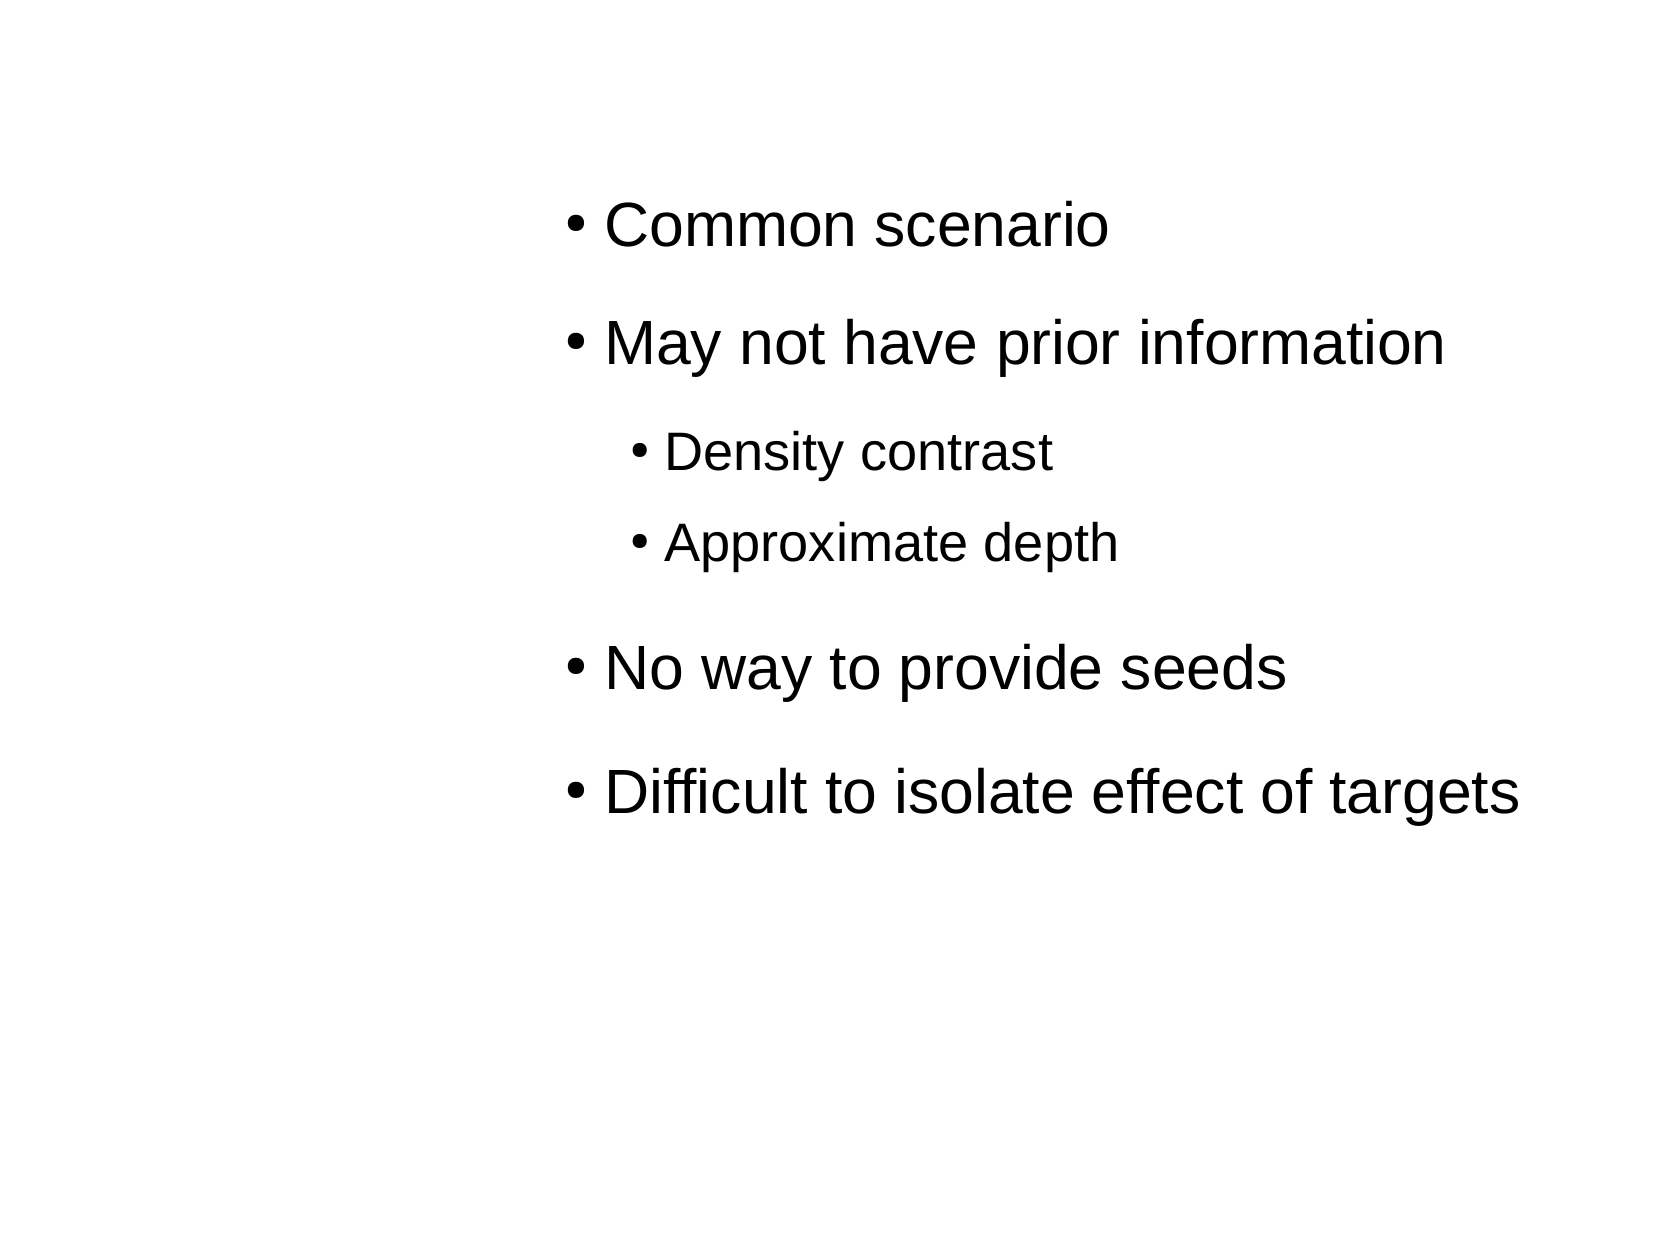

Common scenario
 May not have prior information
 Density contrast
 Approximate depth
 No way to provide seeds
 Difficult to isolate effect of targets